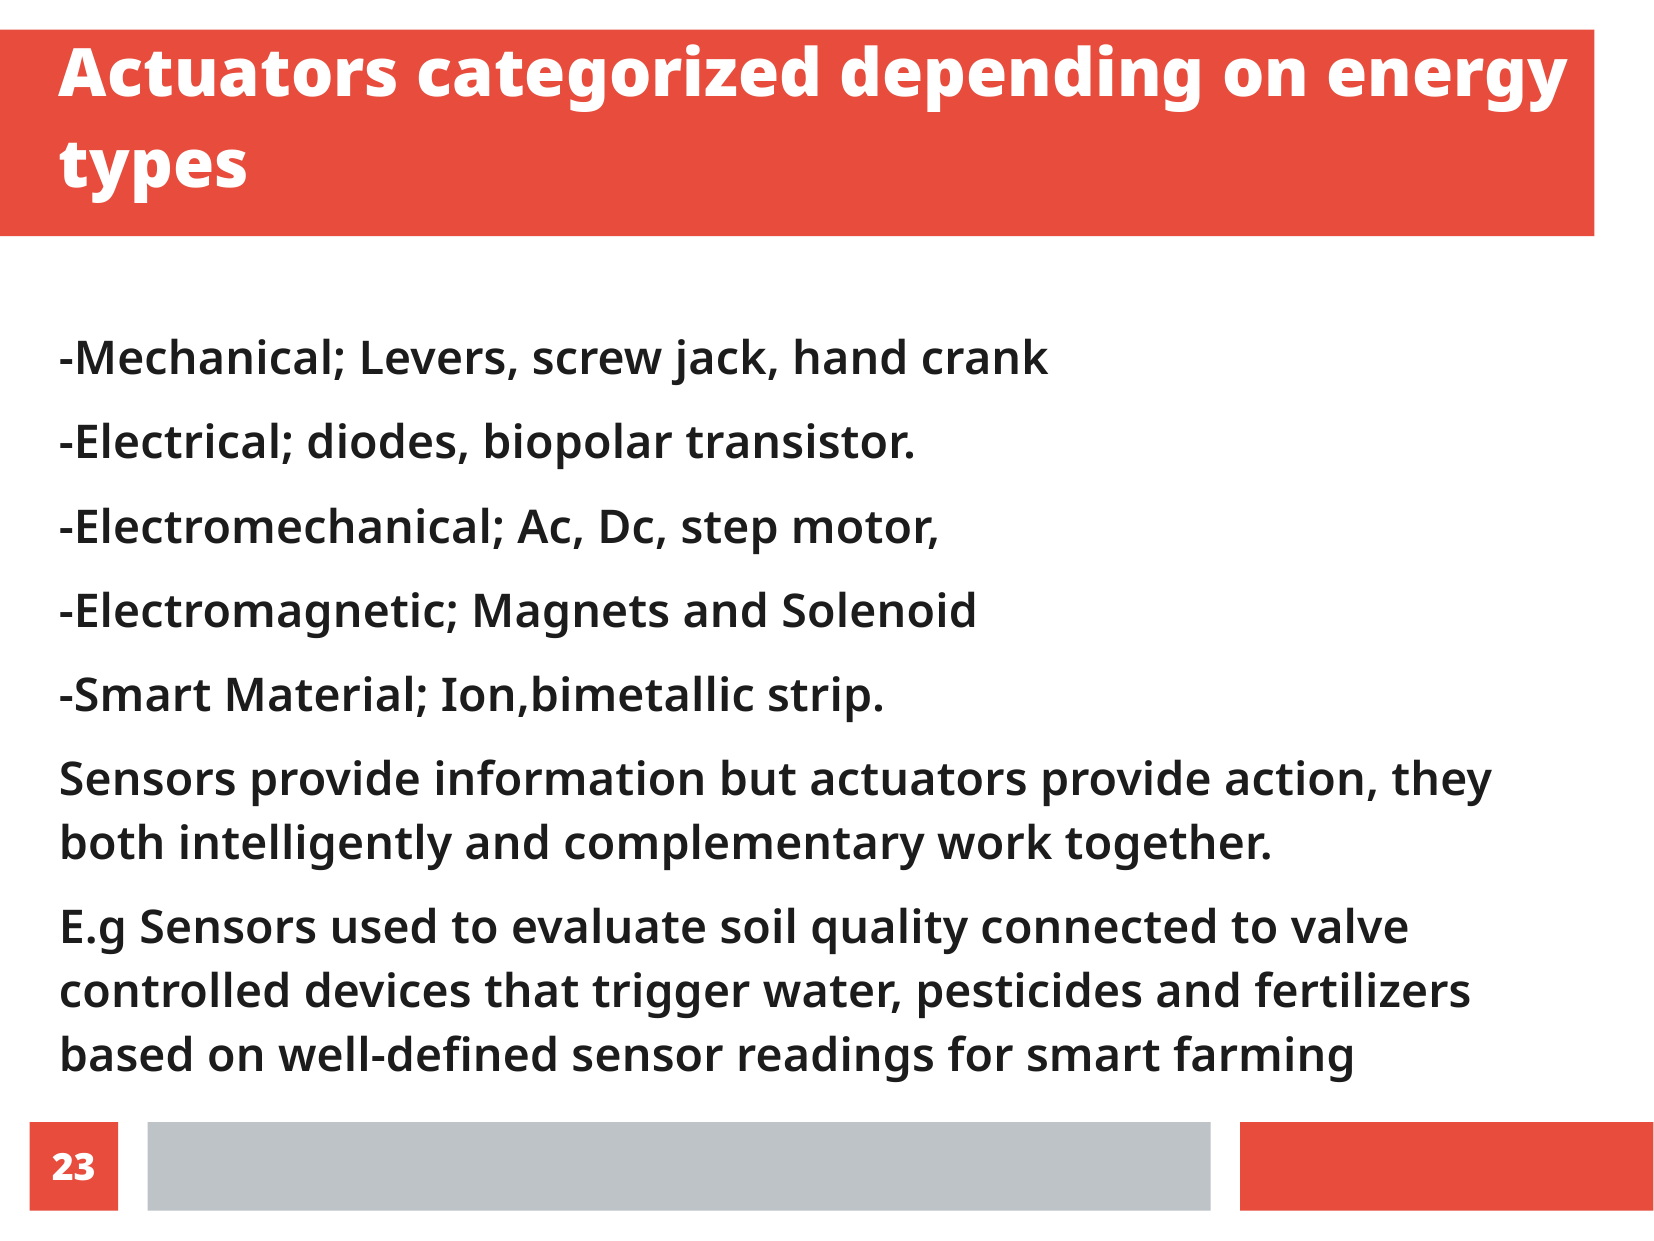

# Actuators categorized depending on energy types
-Mechanical; Levers, screw jack, hand crank
-Electrical; diodes, biopolar transistor.
-Electromechanical; Ac, Dc, step motor,
-Electromagnetic; Magnets and Solenoid
-Smart Material; Ion,bimetallic strip.
Sensors provide information but actuators provide action, they both intelligently and complementary work together.
E.g Sensors used to evaluate soil quality connected to valve controlled devices that trigger water, pesticides and fertilizers based on well-defined sensor readings for smart farming
23